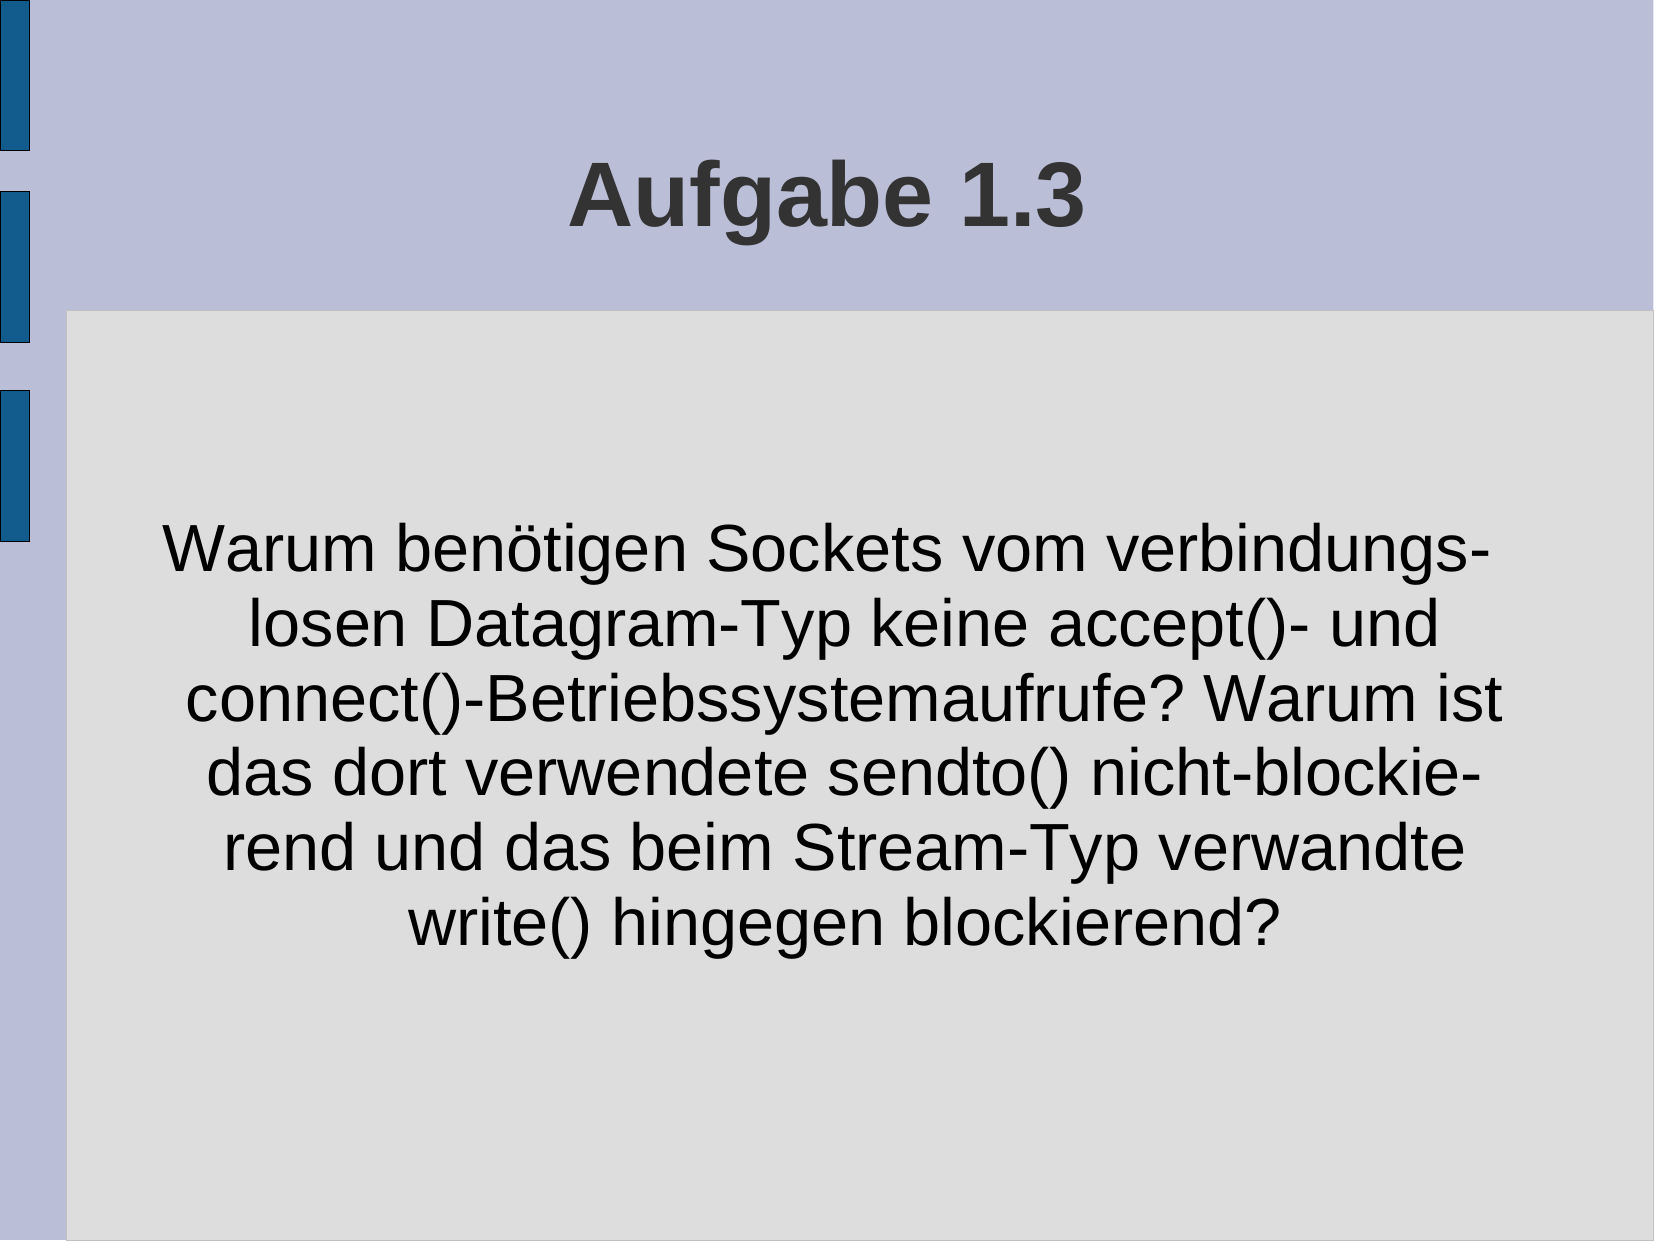

# Aufgabe 1.3
Warum benötigen Sockets vom verbindungs-losen Datagram-Typ keine accept()- und connect()-Betriebssystemaufrufe? Warum ist das dort verwendete sendto() nicht-blockie-rend und das beim Stream-Typ verwandte write() hingegen blockierend?